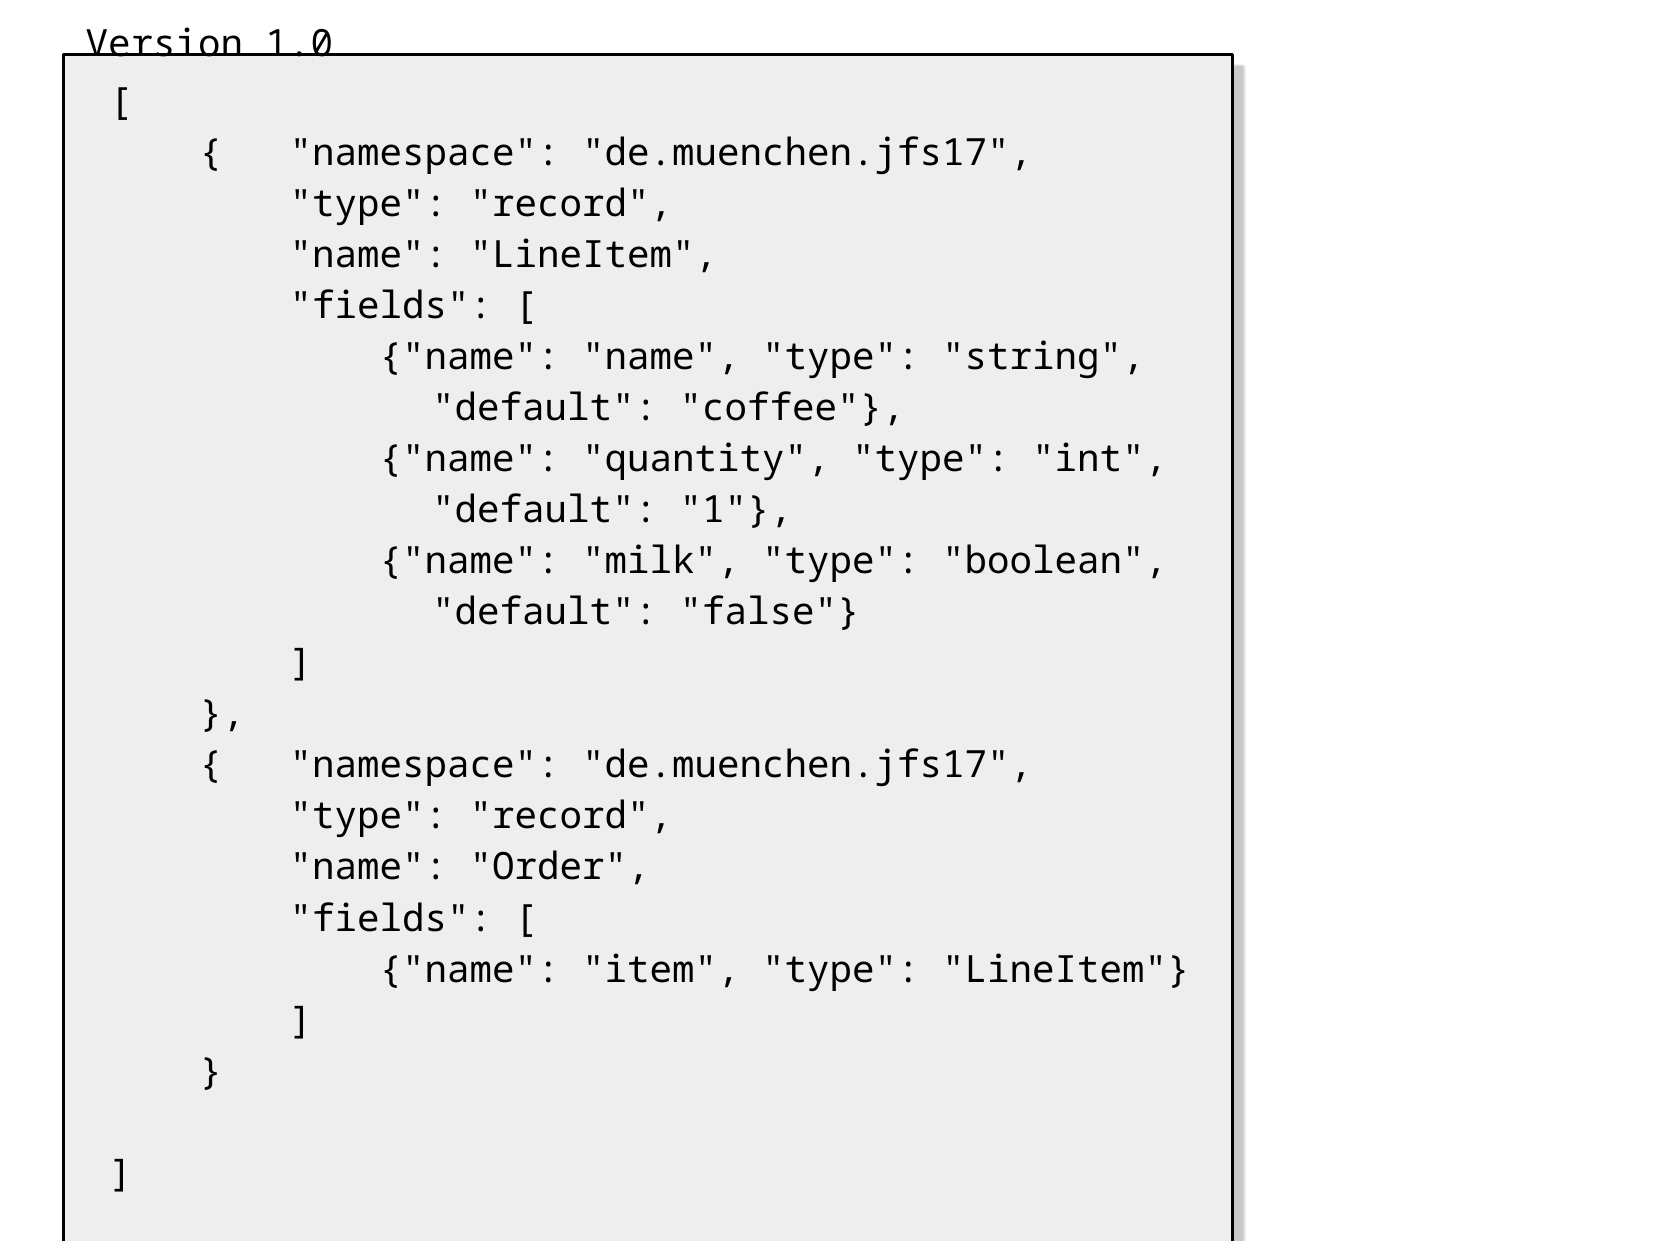

Version 1.0
[
 { "namespace": "de.muenchen.jfs17",
 "type": "record",
 "name": "LineItem",
 "fields": [
 {"name": "name", "type": "string",
				 "default": "coffee"},
 {"name": "quantity", "type": "int",
				 "default": "1"},
 {"name": "milk", "type": "boolean",
				 "default": "false"}
 ]
 },
 { "namespace": "de.muenchen.jfs17",
 "type": "record",
 "name": "Order",
 "fields": [
 {"name": "item", "type": "LineItem"}
 ]
 }
]